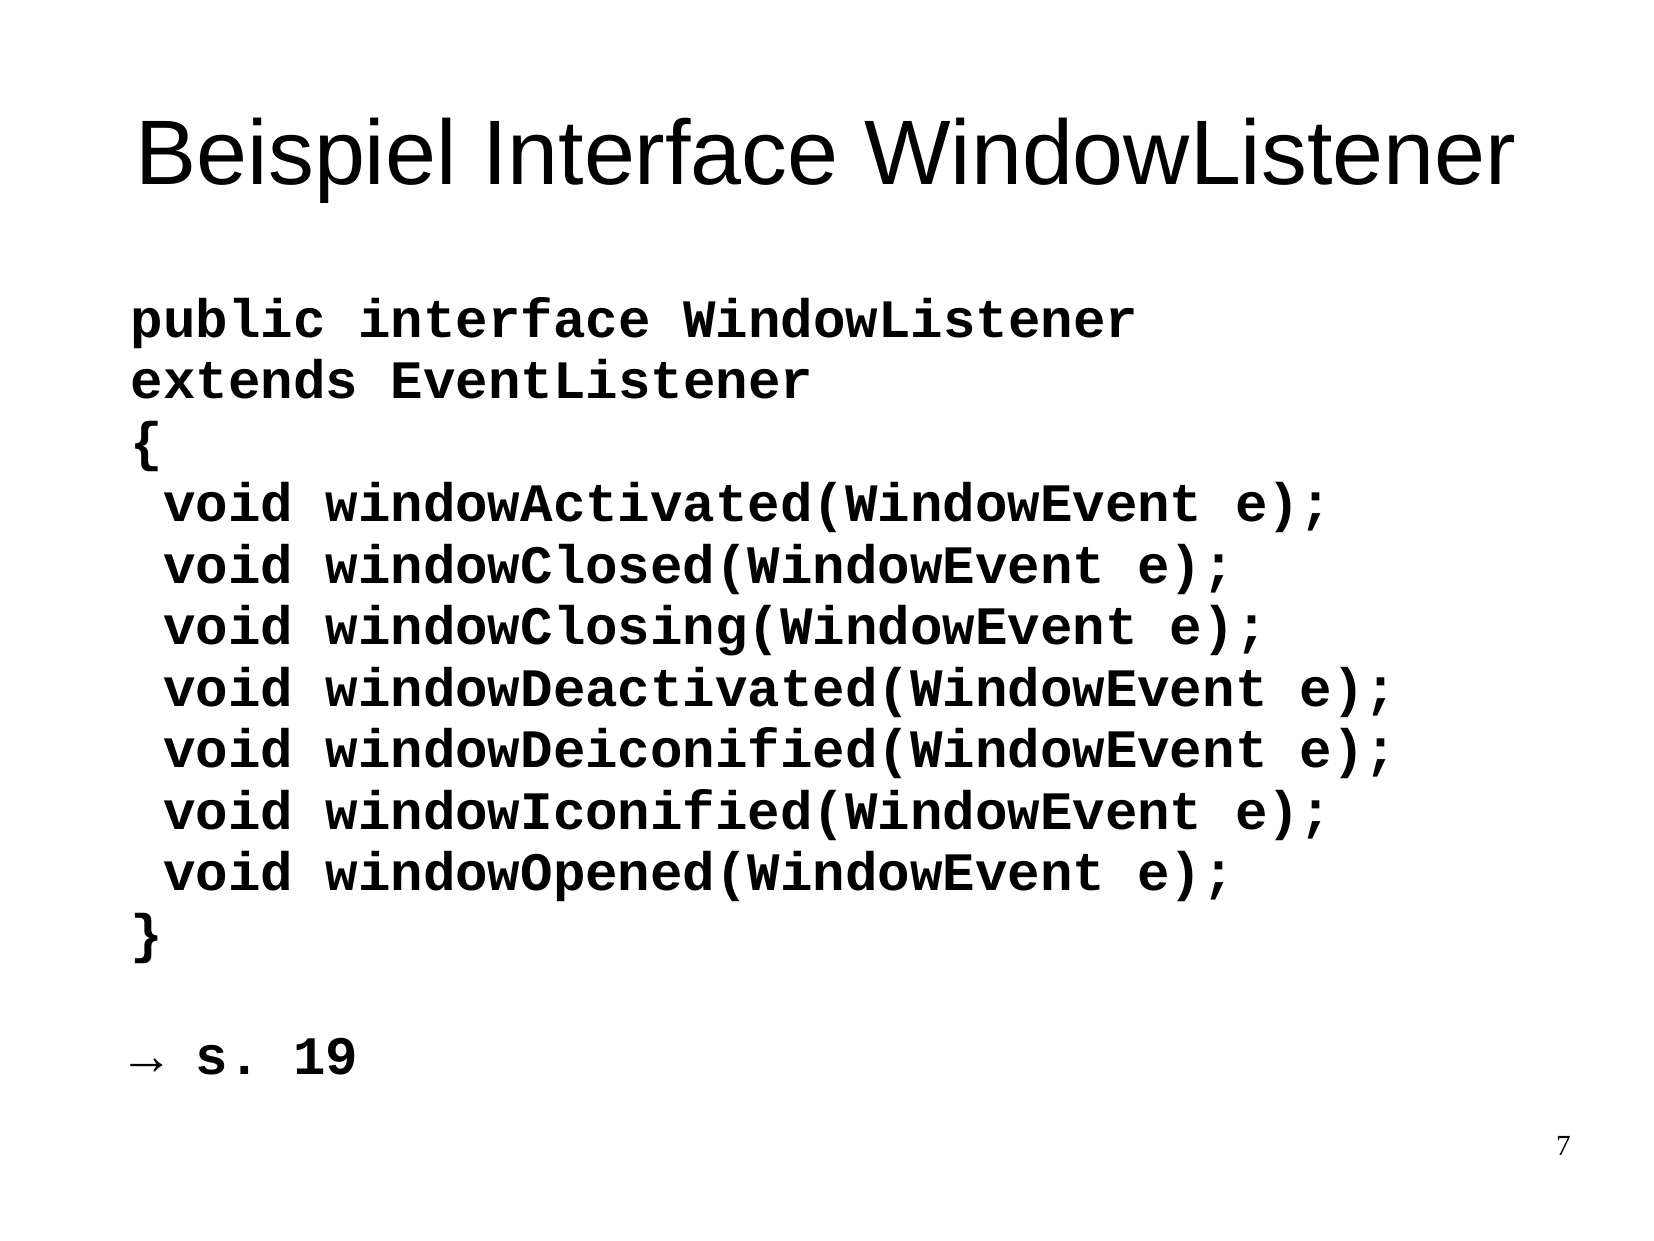

# Beispiel Interface WindowListener
public interface WindowListener
extends EventListener
{
 void windowActivated(WindowEvent e);
 void windowClosed(WindowEvent e);
 void windowClosing(WindowEvent e);
 void windowDeactivated(WindowEvent e);
 void windowDeiconified(WindowEvent e);
 void windowIconified(WindowEvent e);
 void windowOpened(WindowEvent e);
}
→ s. 19
7